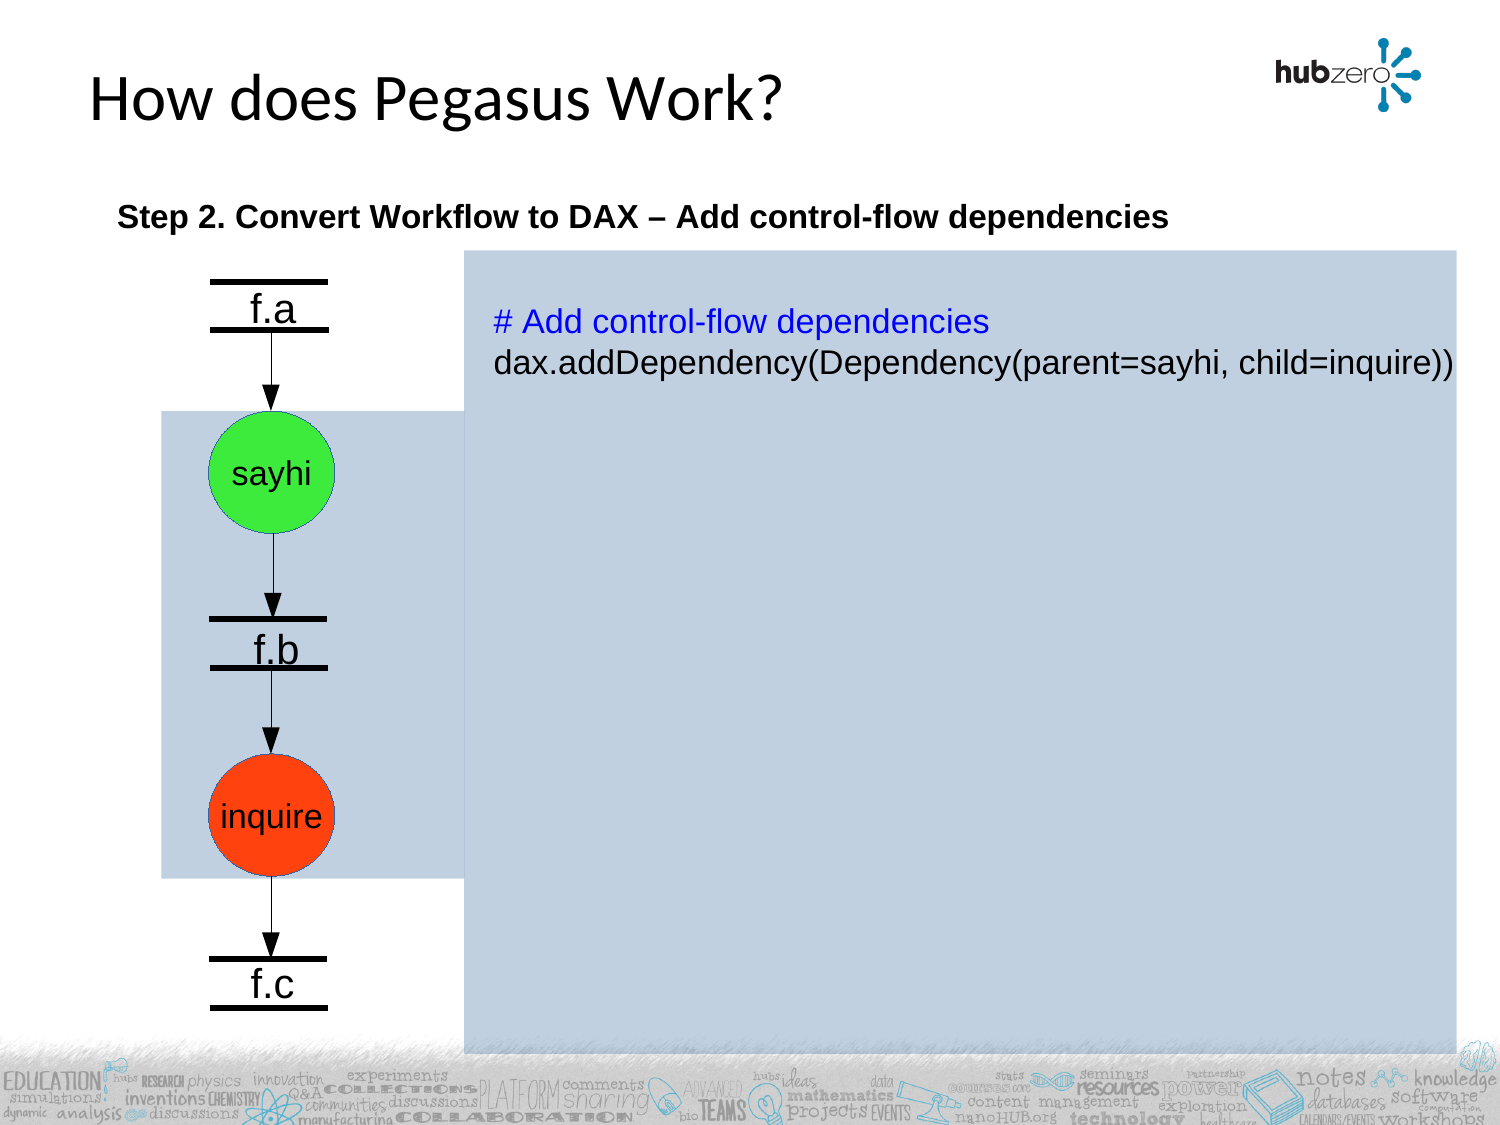

# How does Pegasus Work?
Step 2. Convert Workflow to DAX – Add control-flow dependencies
f.a
# Add control-flow dependencies
dax.addDependency(Dependency(parent=sayhi, child=inquire))
sayhi
f.b
inquire
f.c